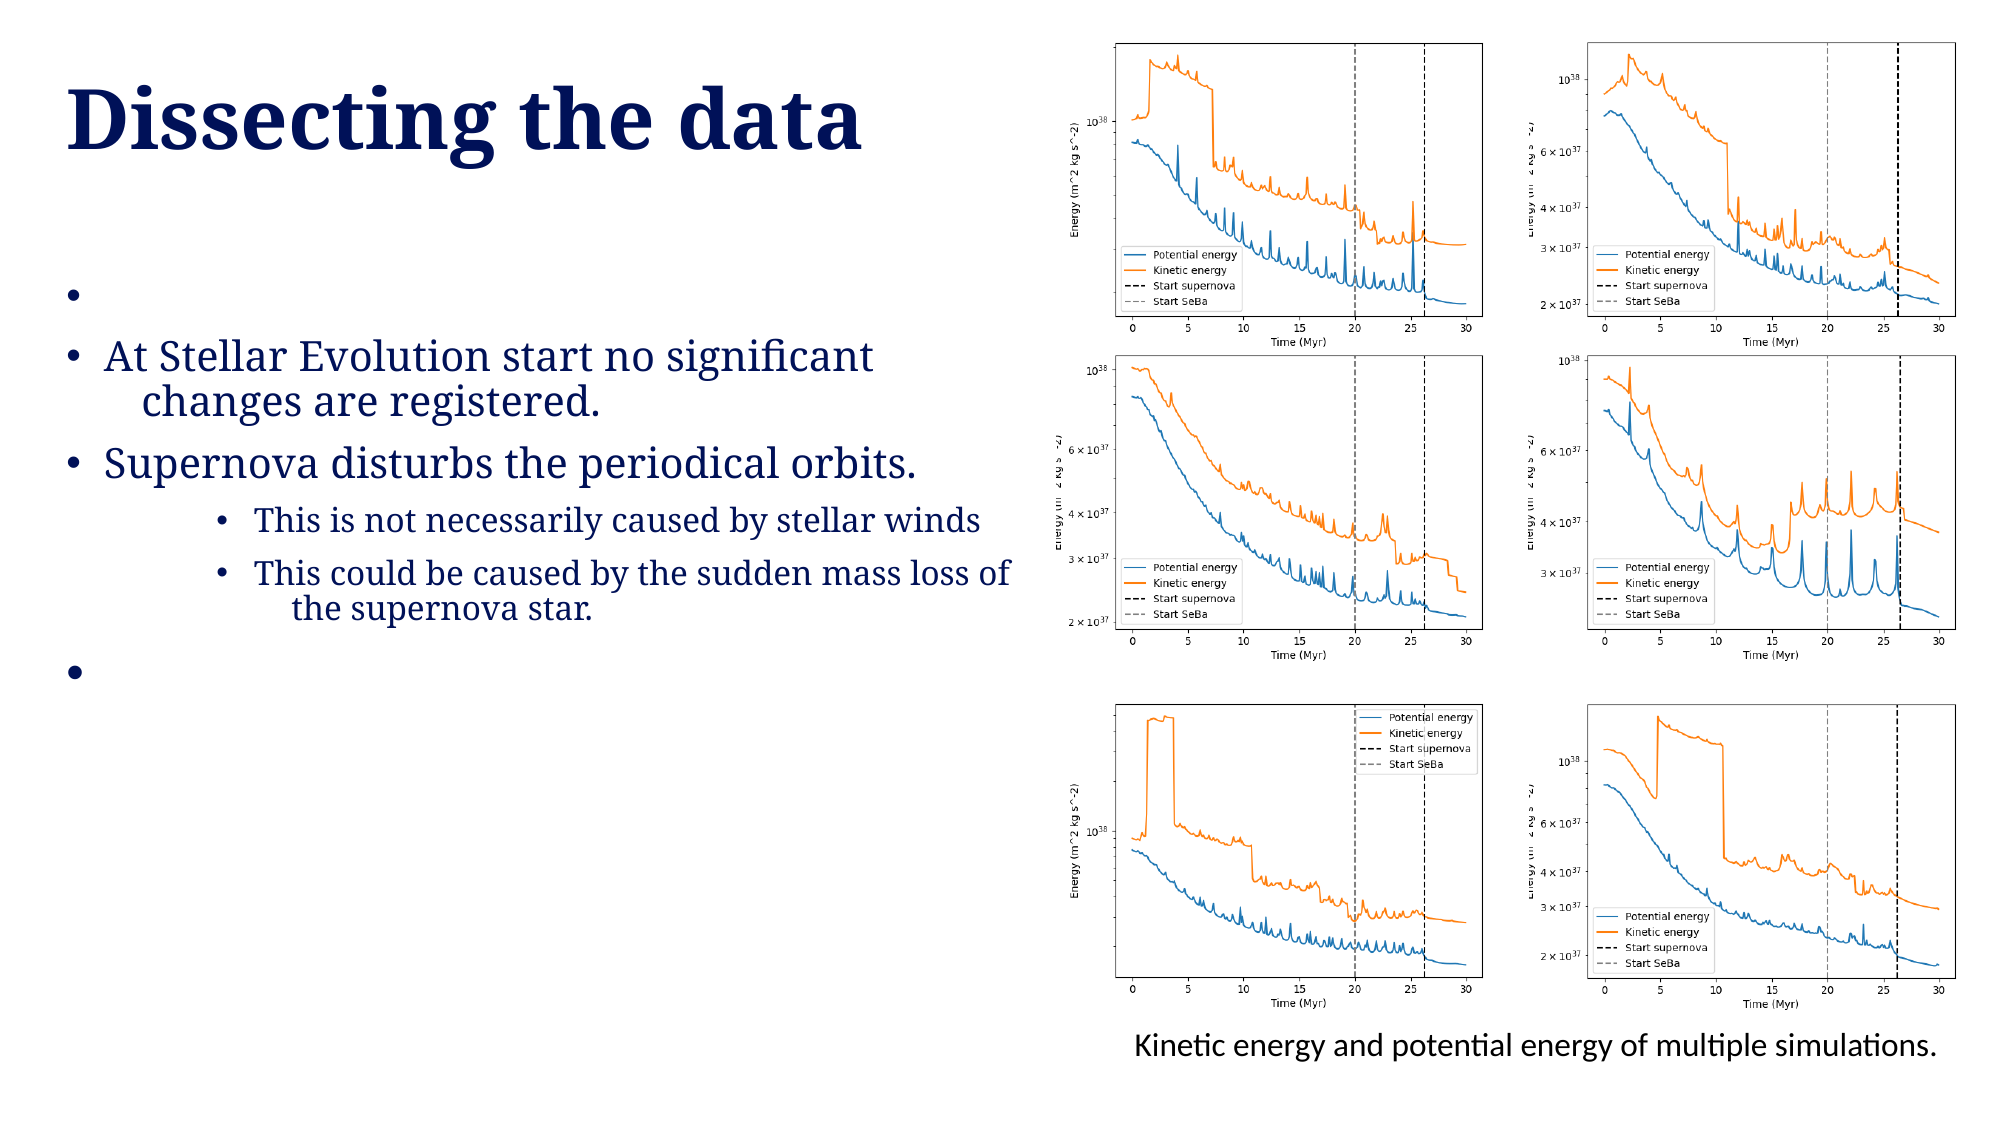

# Dissecting the data
At Stellar Evolution start no significant changes are registered.
Supernova disturbs the periodical orbits.
This is not necessarily caused by stellar winds
This could be caused by the sudden mass loss of the supernova star.
Kinetic energy and potential energy of multiple simulations.